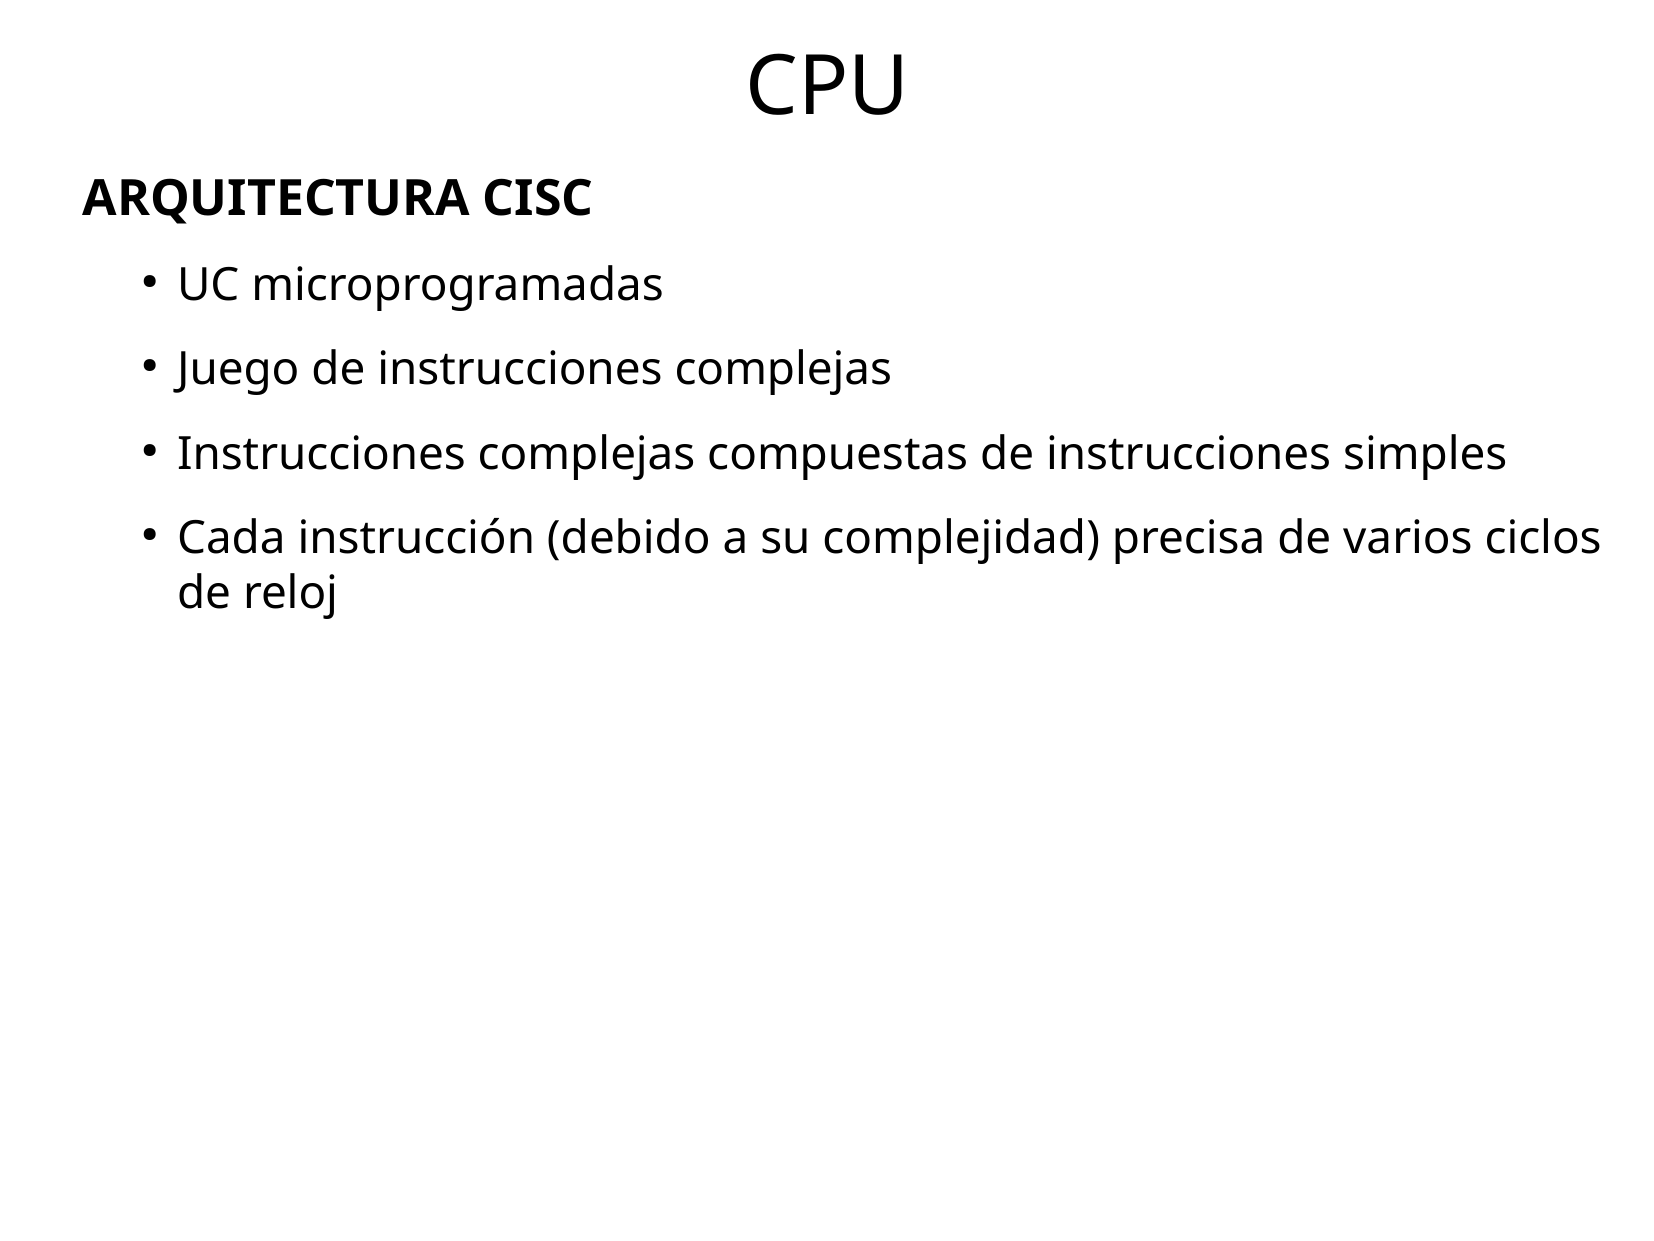

CPU
# ARQUITECTURA CISC
UC microprogramadas
Juego de instrucciones complejas
Instrucciones complejas compuestas de instrucciones simples
Cada instrucción (debido a su complejidad) precisa de varios ciclos de reloj